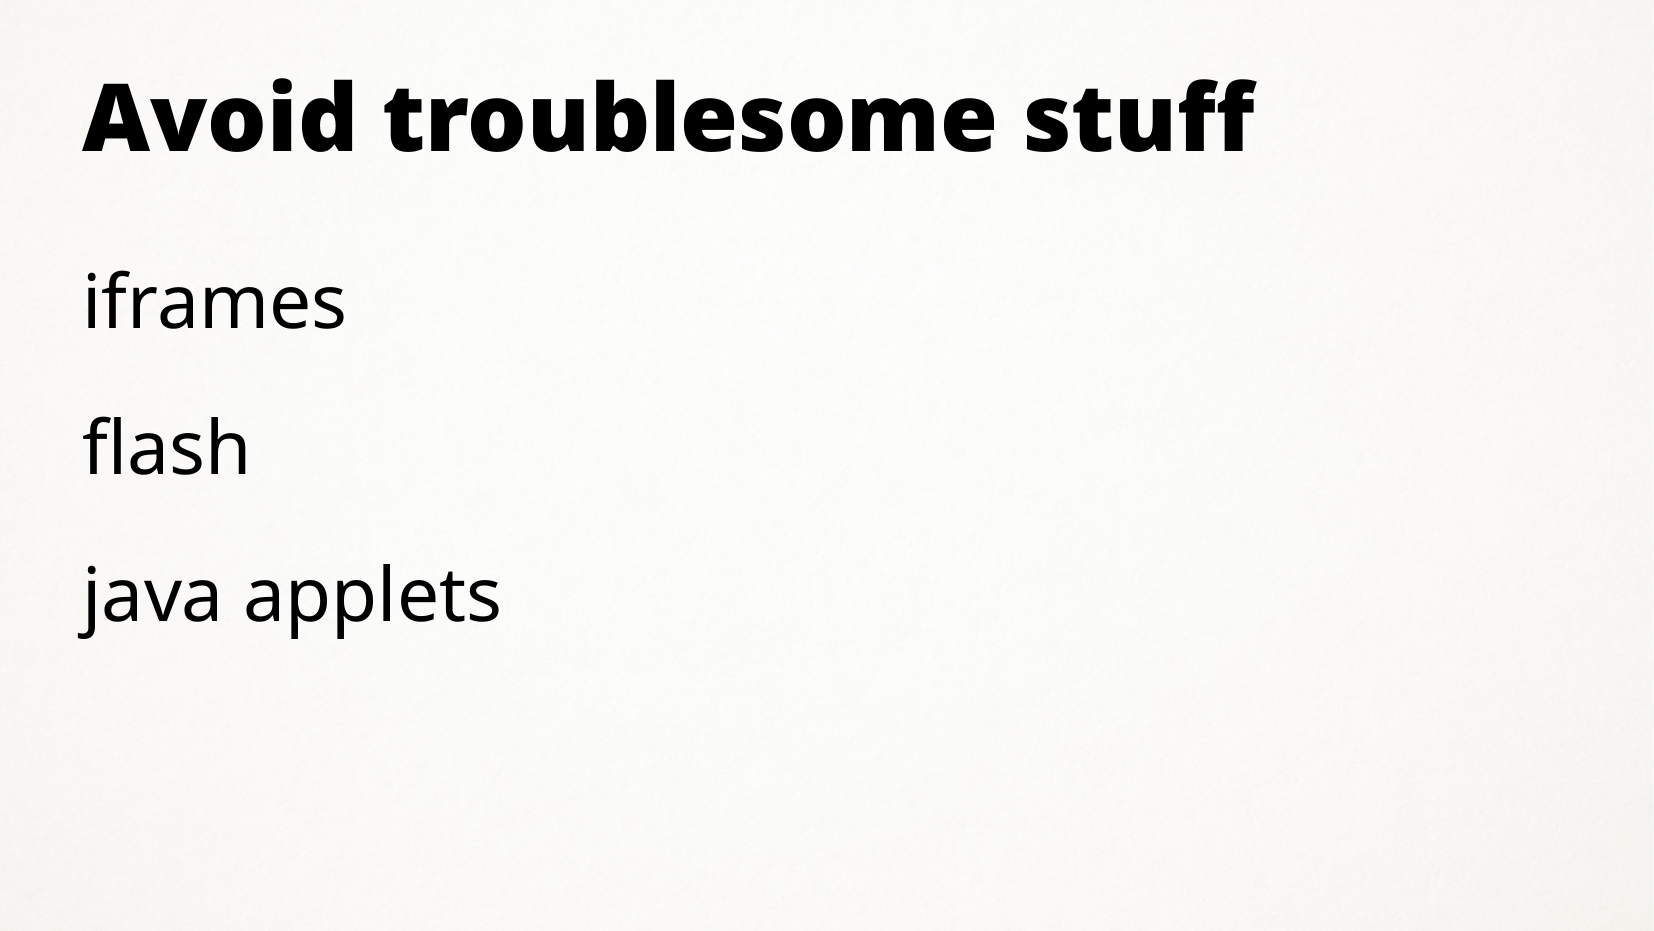

# Avoid troublesome stuff
iframes
flash
java applets